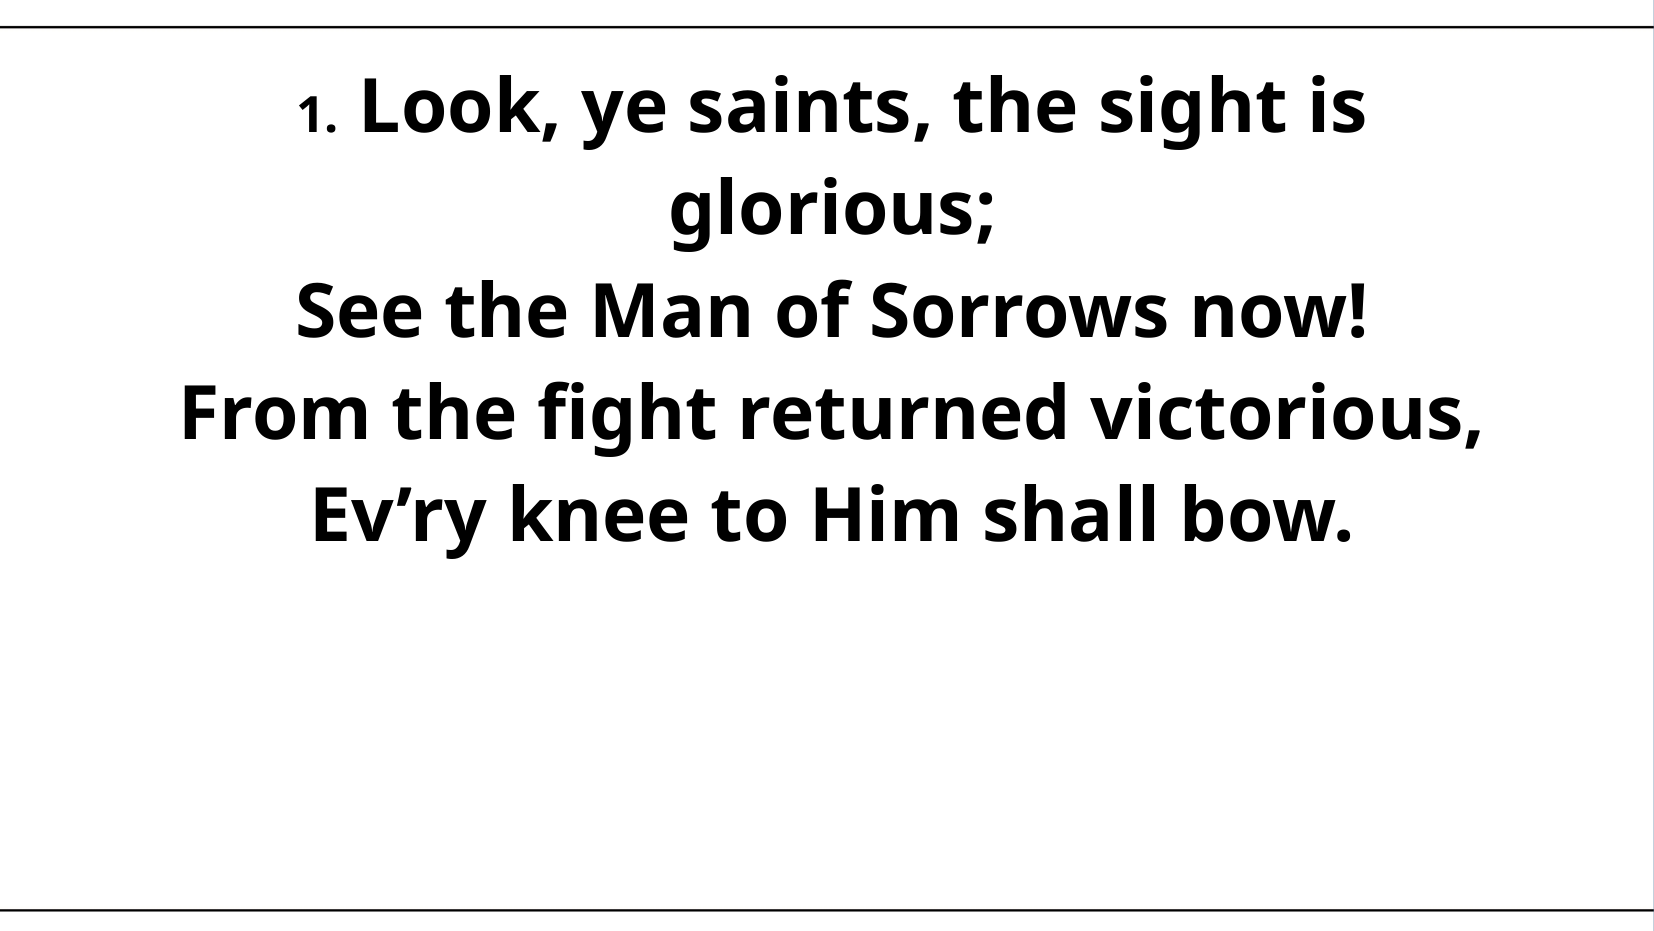

1. Look, ye saints, the sight is glorious;
See the Man of Sorrows now!
From the fight returned victorious,
Ev’ry knee to Him shall bow.